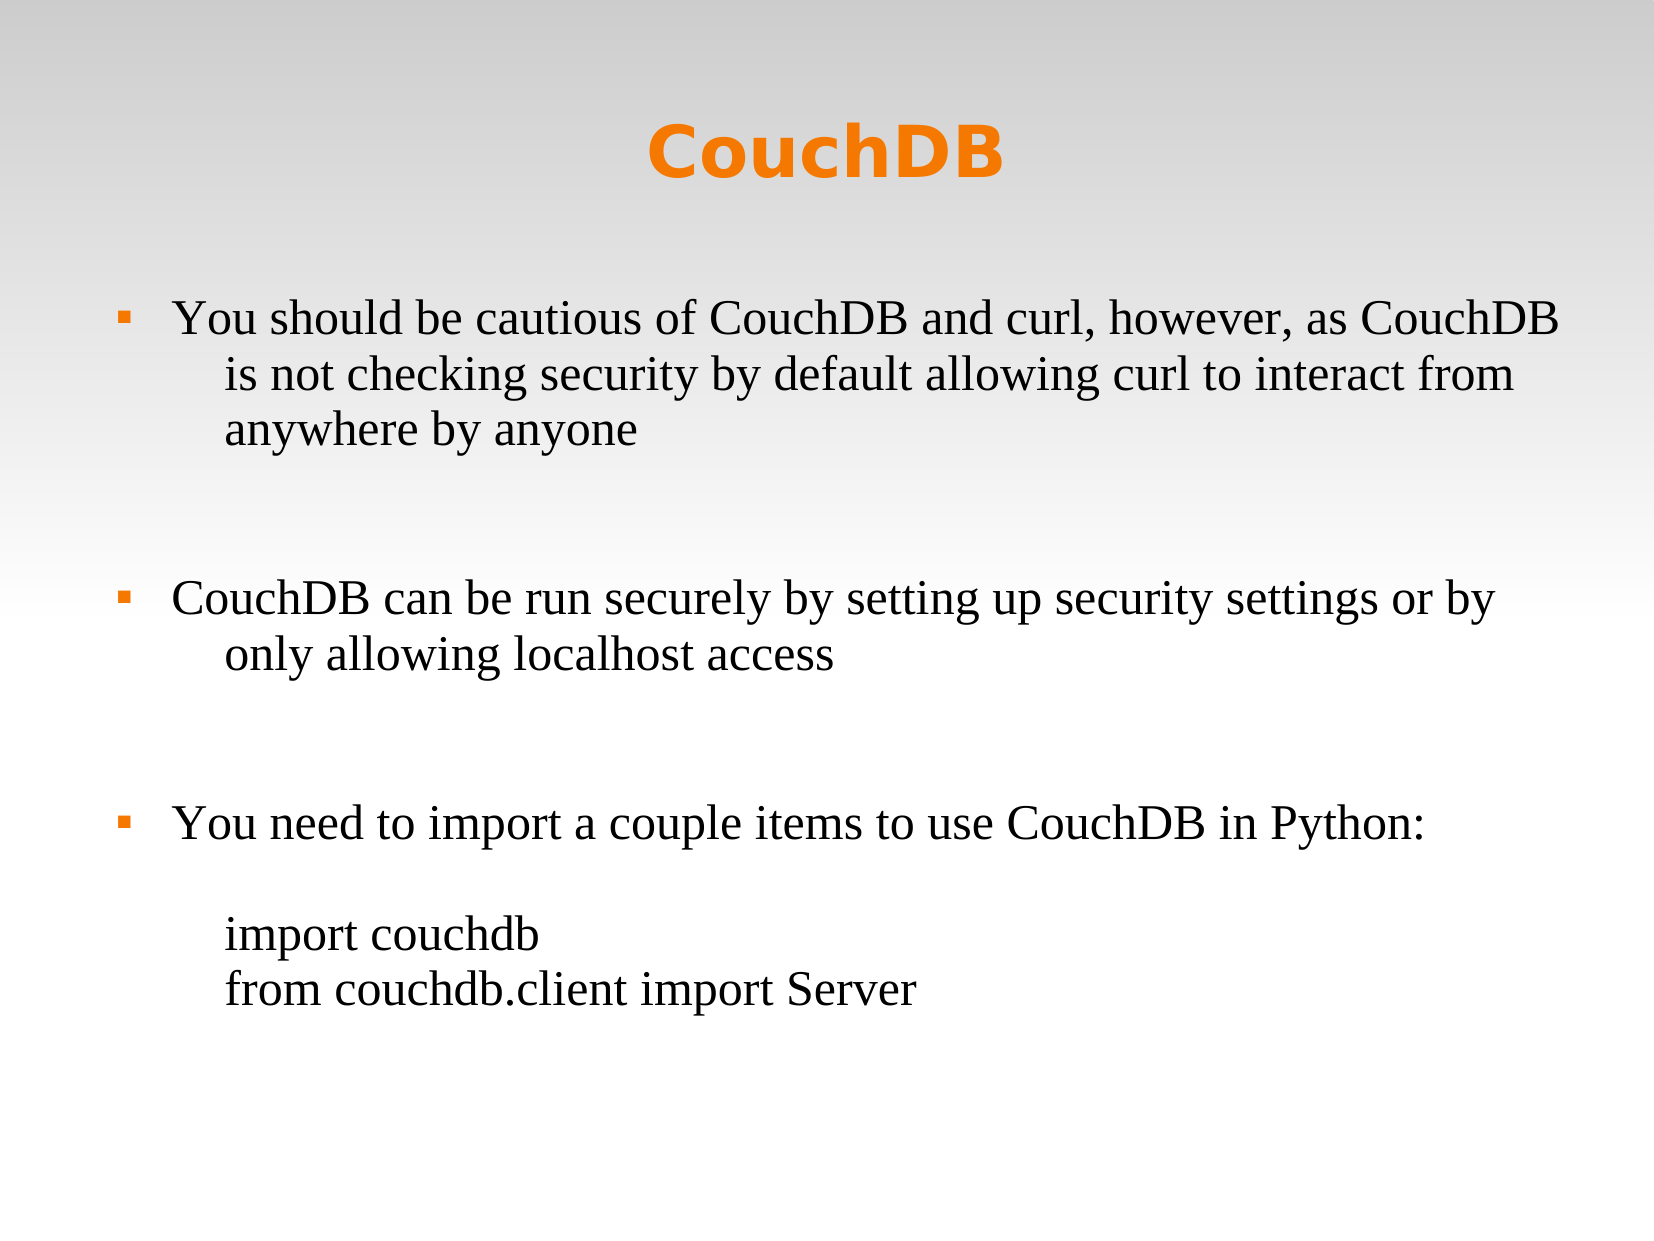

# CouchDB
You should be cautious of CouchDB and curl, however, as CouchDB is not checking security by default allowing curl to interact from anywhere by anyone
CouchDB can be run securely by setting up security settings or by only allowing localhost access
You need to import a couple items to use CouchDB in Python:
import couchdb
from couchdb.client import Server